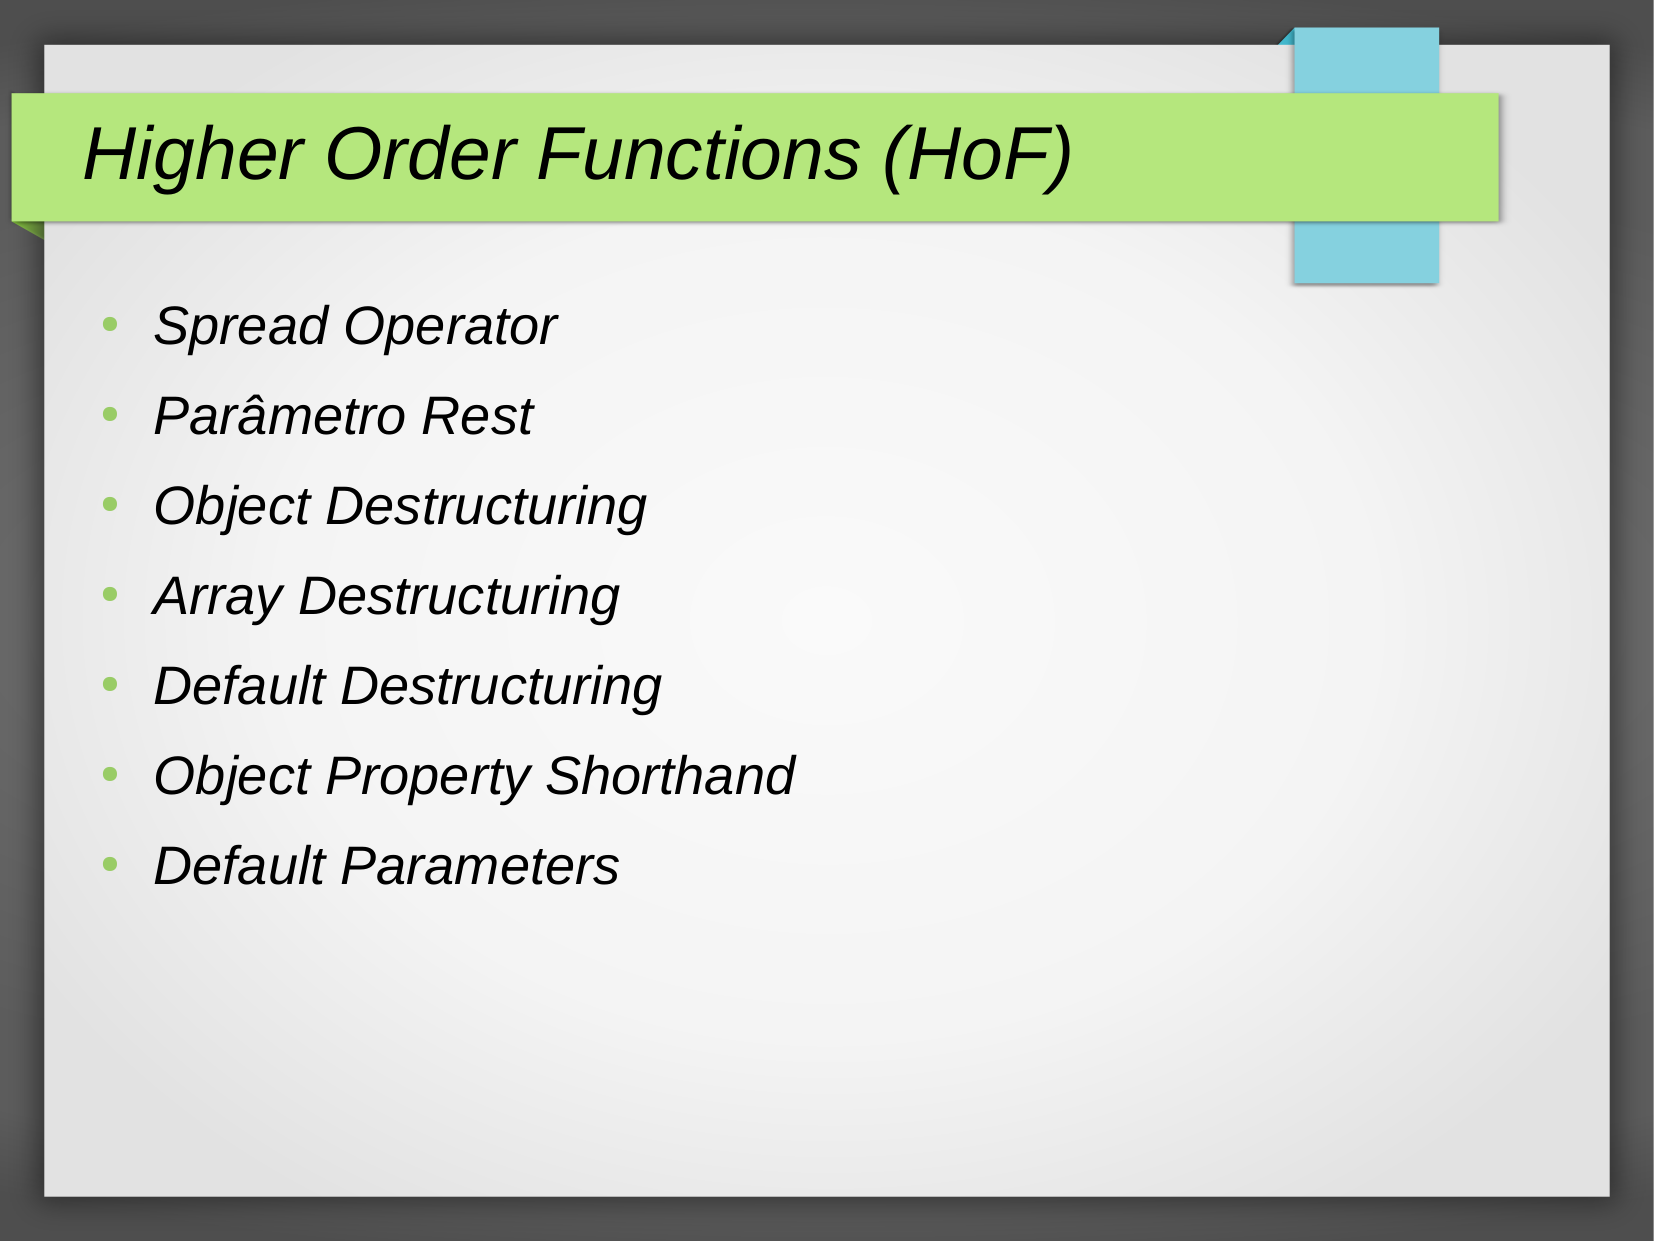

# Higher Order Functions (HoF)
Spread Operator
Parâmetro Rest
Object Destructuring
Array Destructuring
Default Destructuring
Object Property Shorthand
Default Parameters